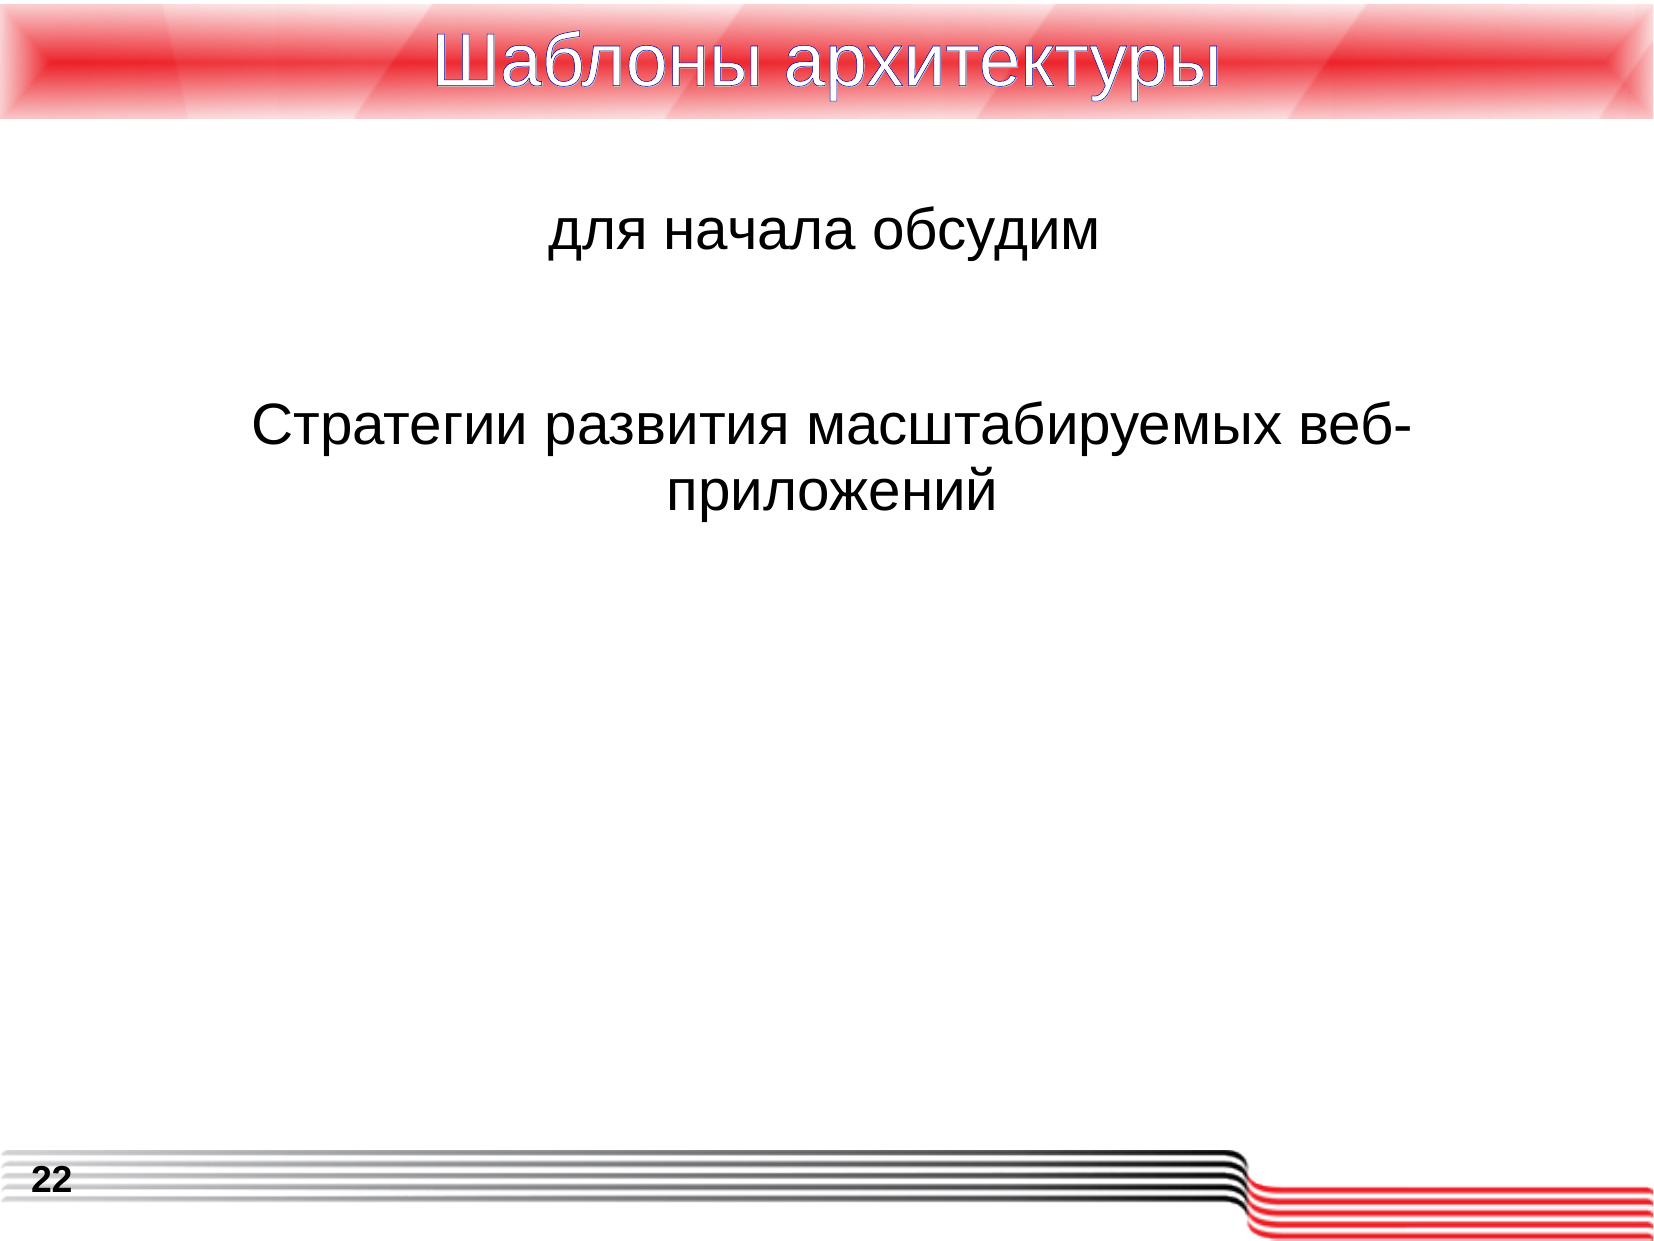

# Шаблоны архитектуры
для начала обсудим
Стратегии развития масштабируемых веб-приложений
22